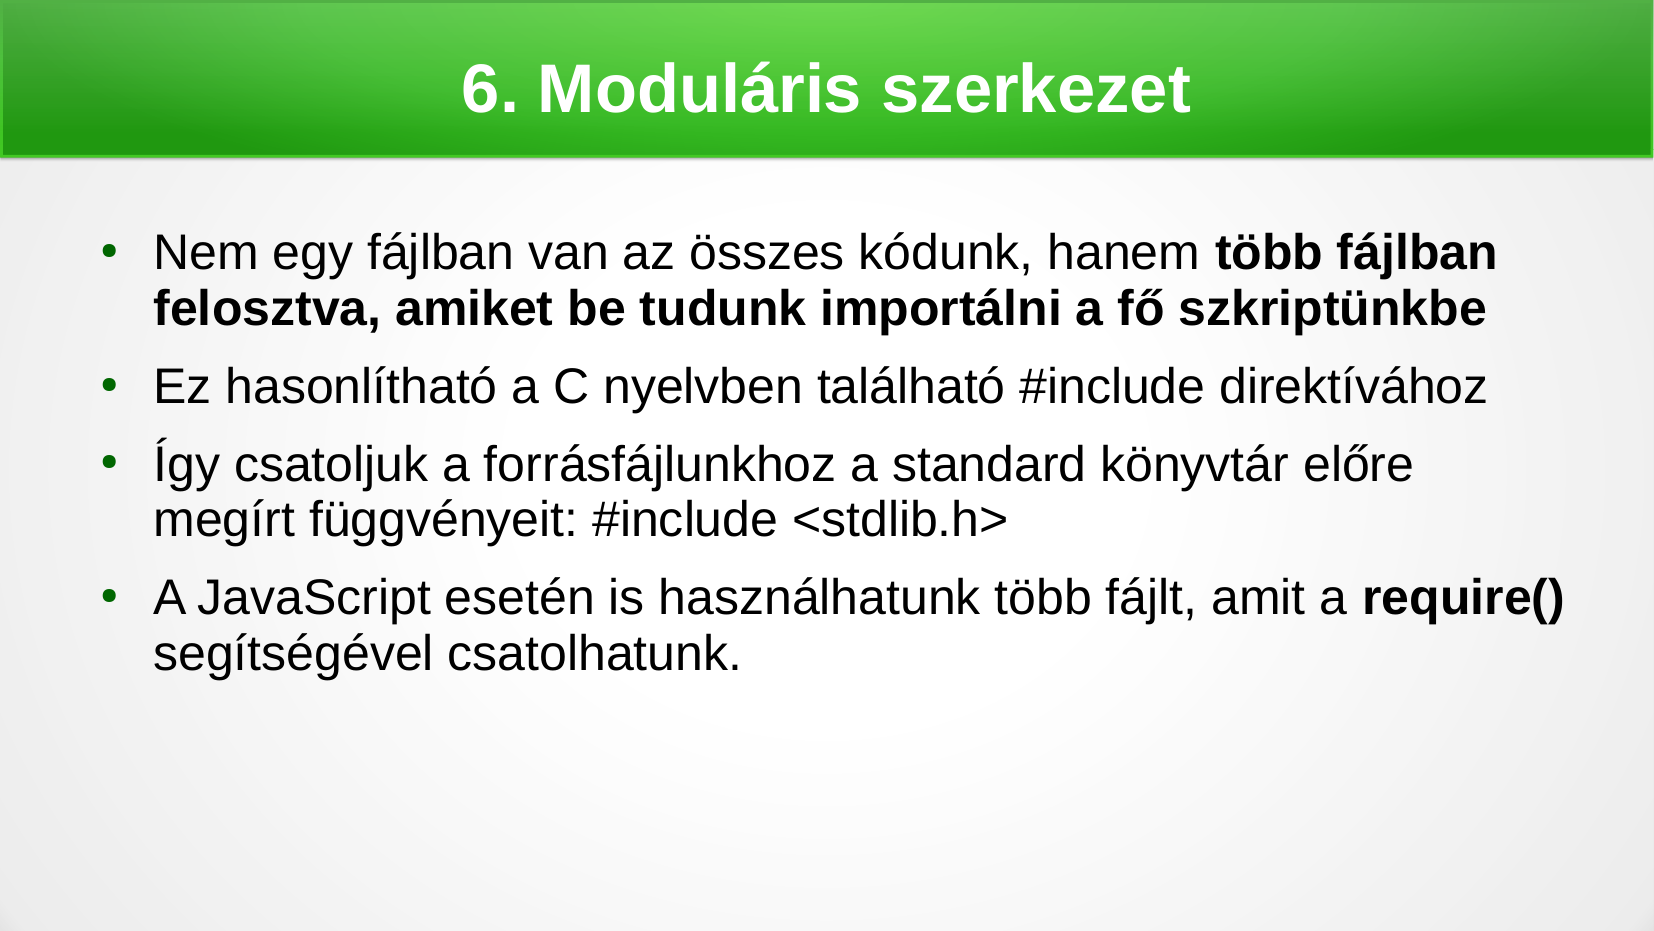

# 6. Moduláris szerkezet
Nem egy fájlban van az összes kódunk, hanem több fájlban felosztva, amiket be tudunk importálni a fő szkriptünkbe
Ez hasonlítható a C nyelvben található #include direktívához
Így csatoljuk a forrásfájlunkhoz a standard könyvtár előre megírt függvényeit: #include <stdlib.h>
A JavaScript esetén is használhatunk több fájlt, amit a require() segítségével csatolhatunk.